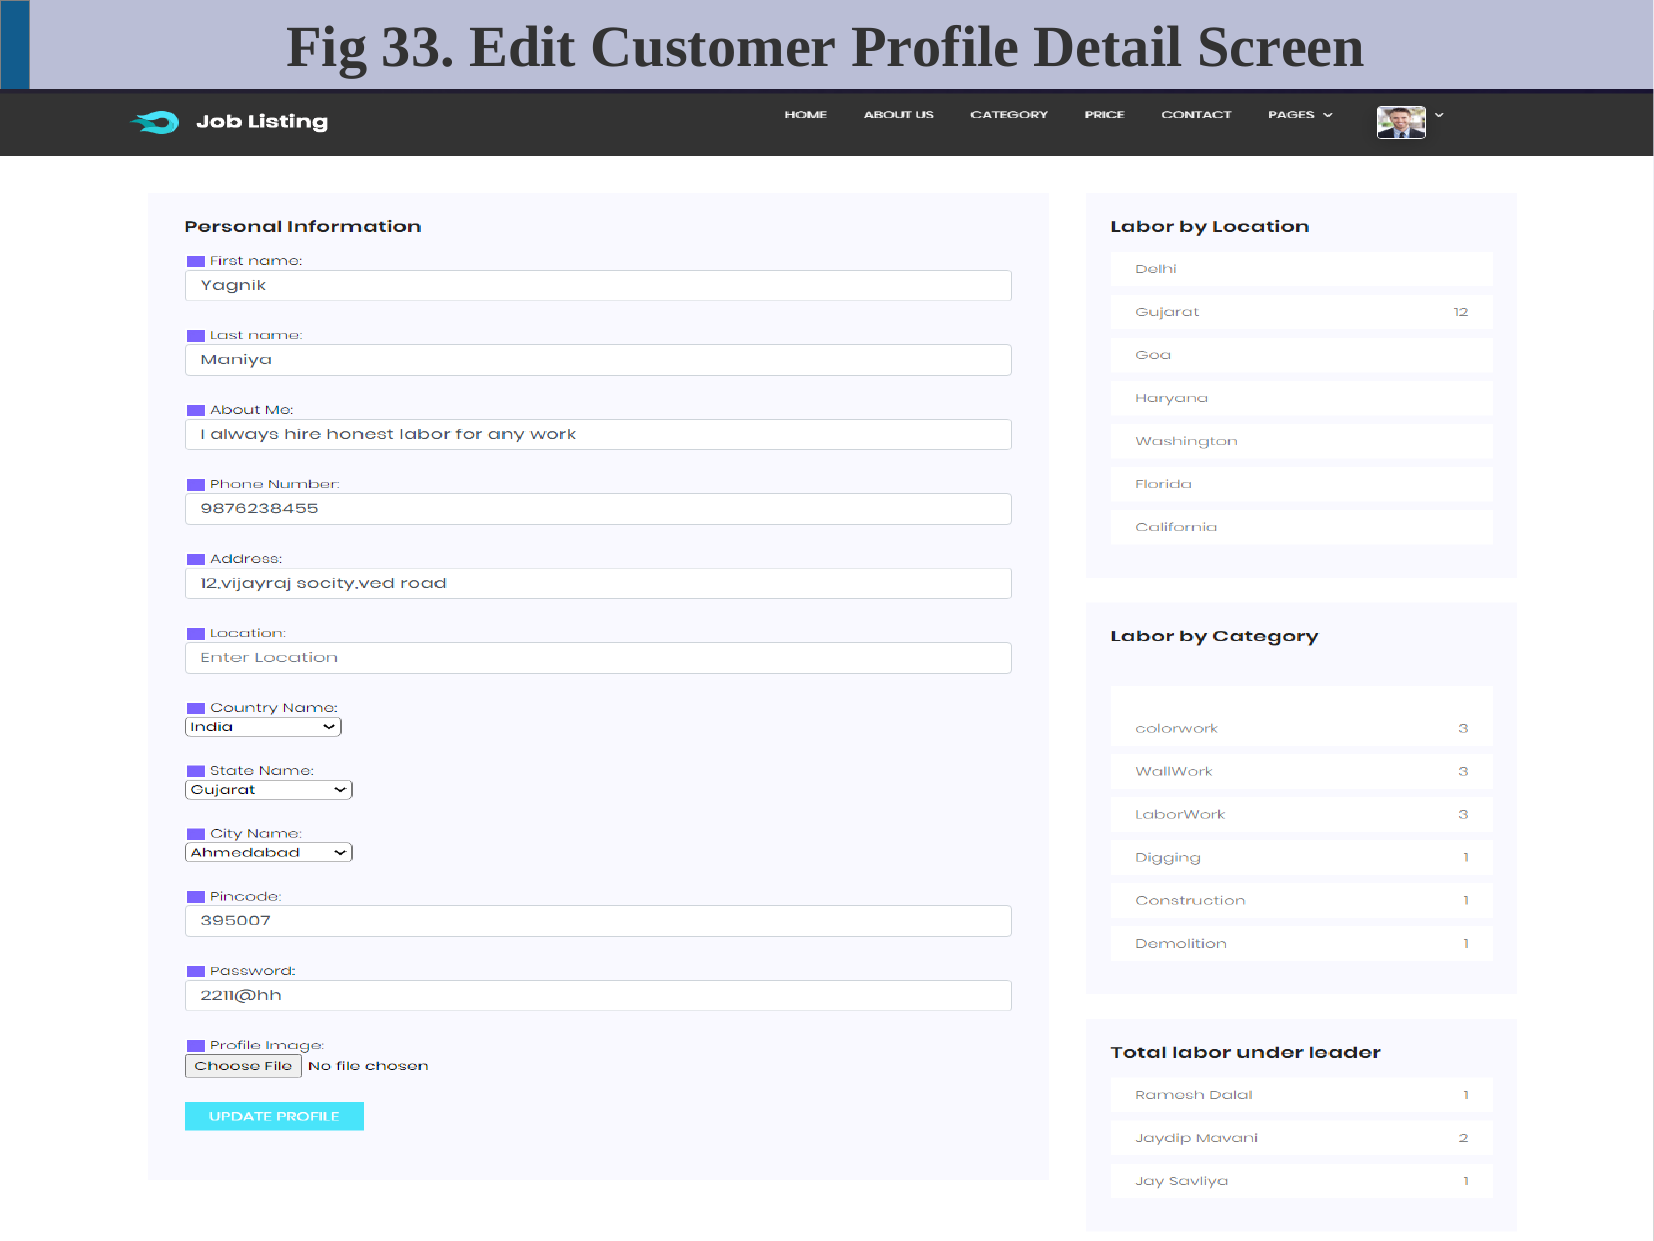

# Fig 33. Edit Customer Profile Detail Screen